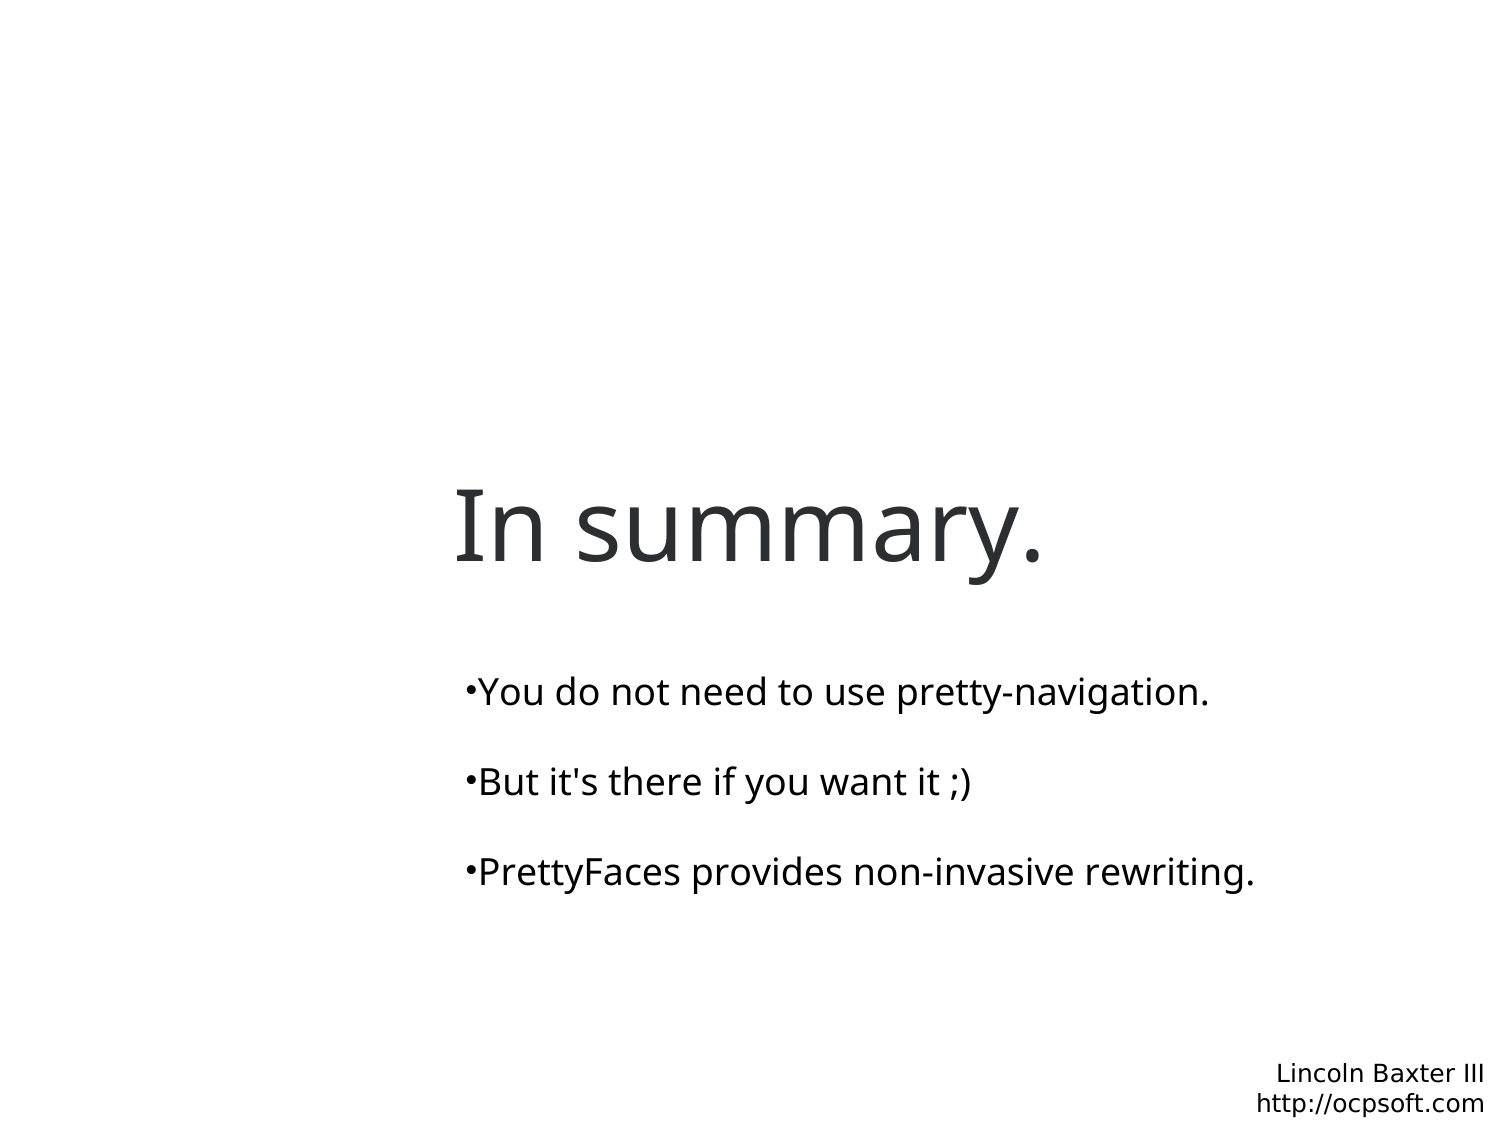

# In summary.
You do not need to use pretty-navigation.
But it's there if you want it ;)
PrettyFaces provides non-invasive rewriting.